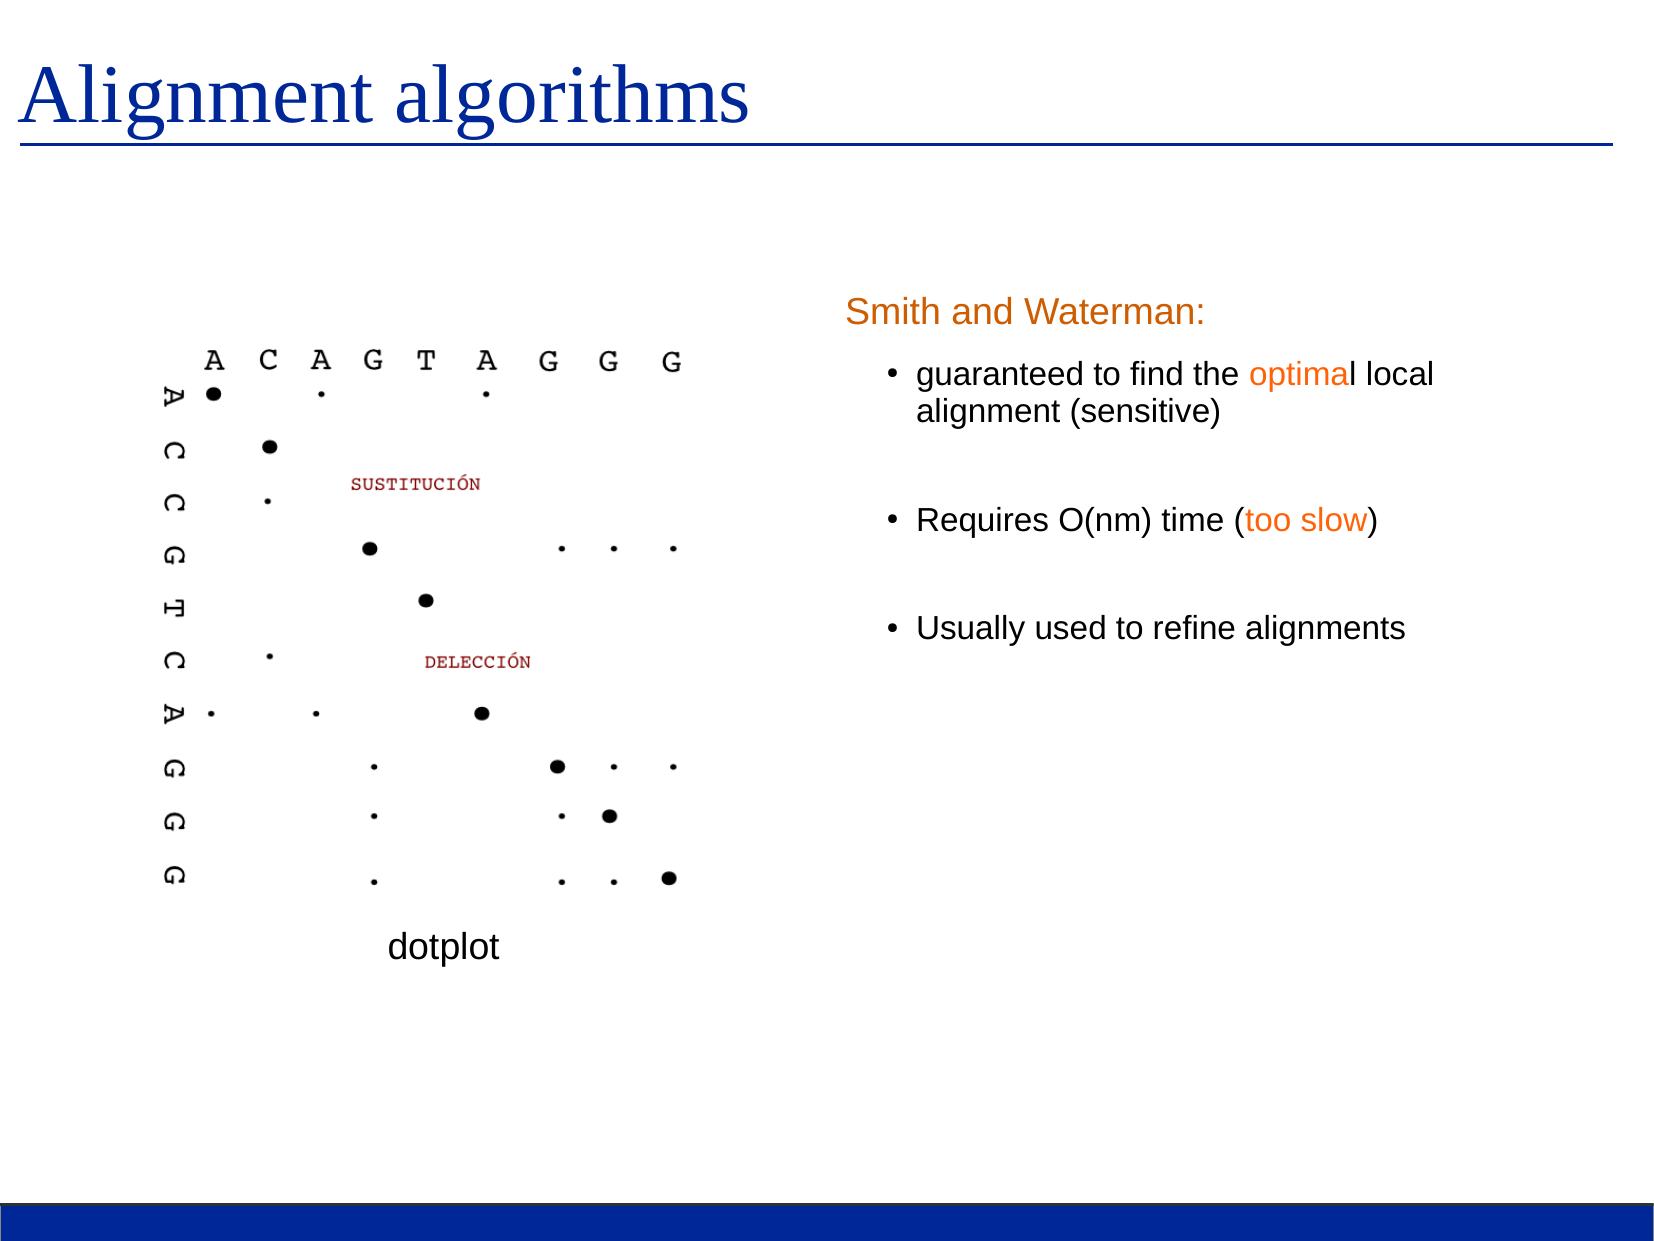

# Alignment algorithms
Smith and Waterman:
guaranteed to find the optimal local alignment (sensitive)
Requires O(nm) time (too slow)
Usually used to refine alignments
dotplot